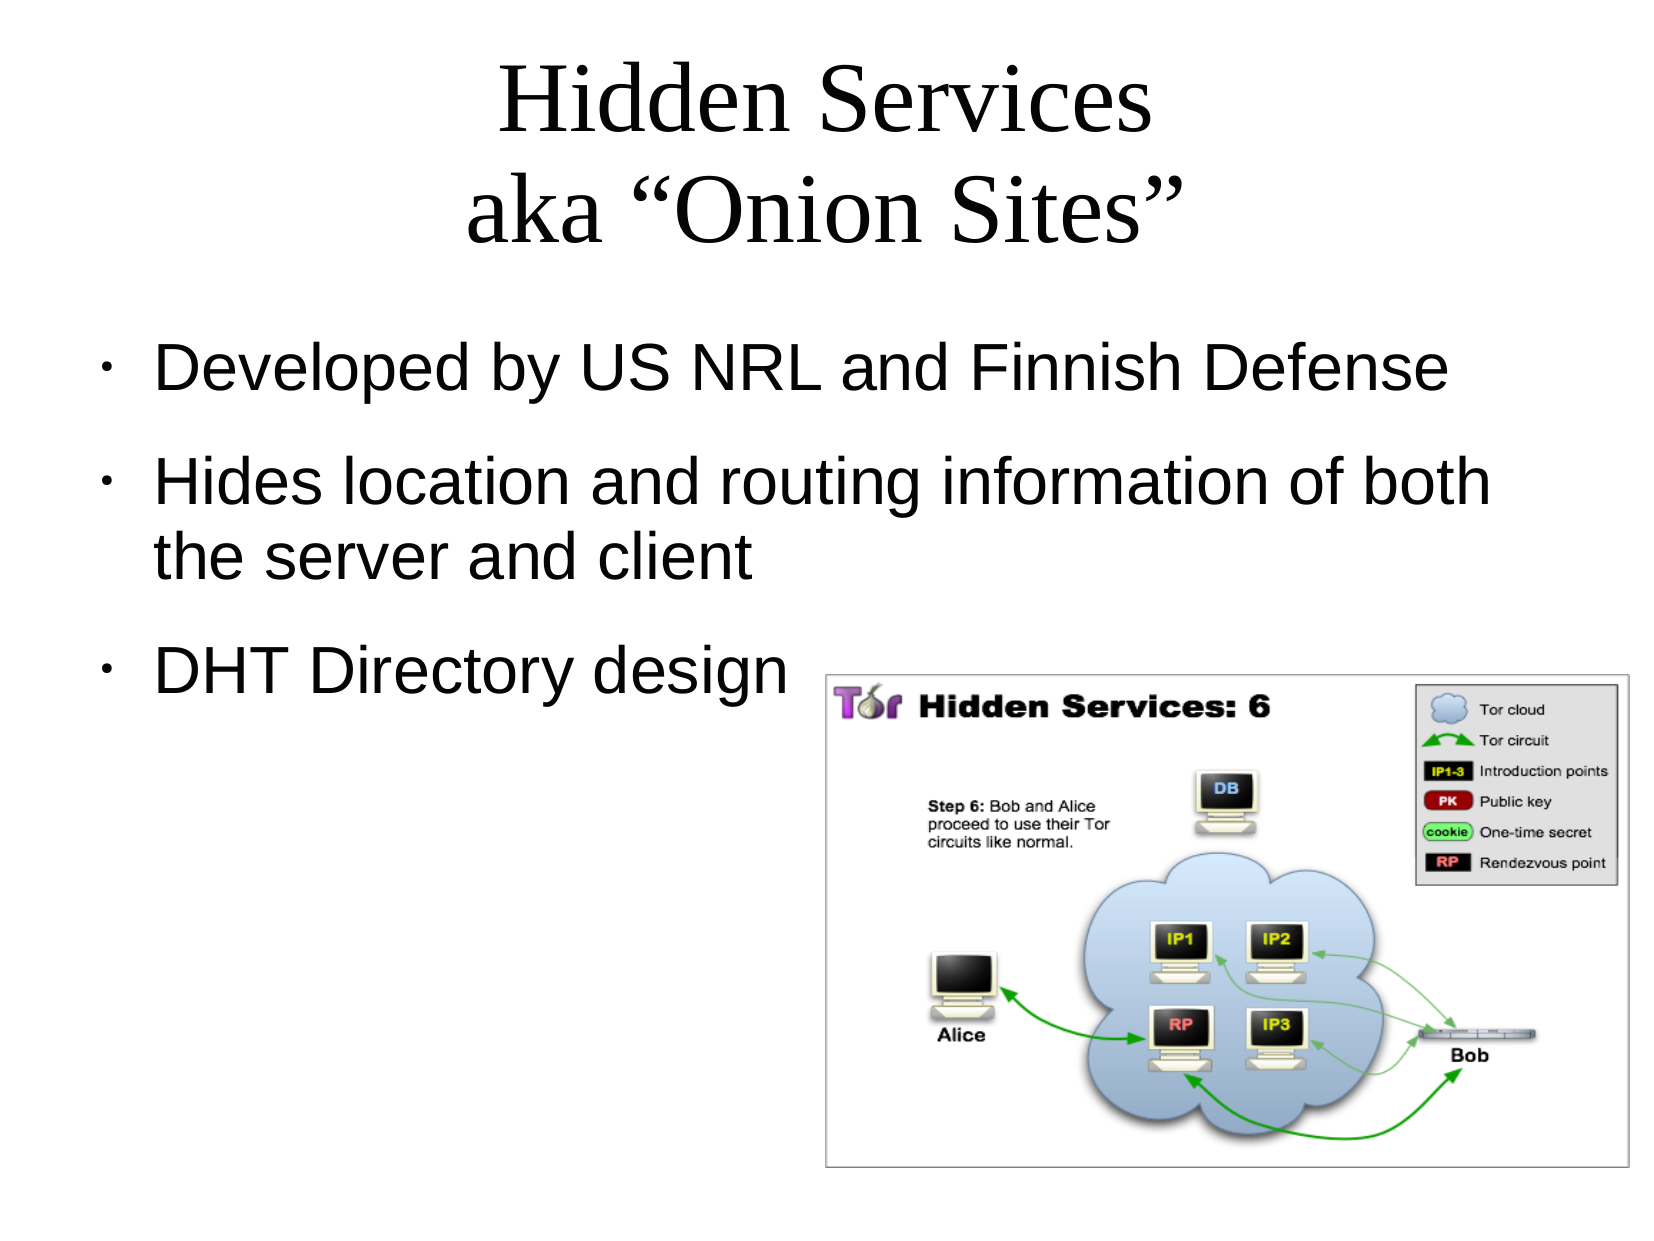

# Hidden Services aka “Onion Sites”
Developed by US NRL and Finnish Defense
Hides location and routing information of both the server and client
DHT Directory design